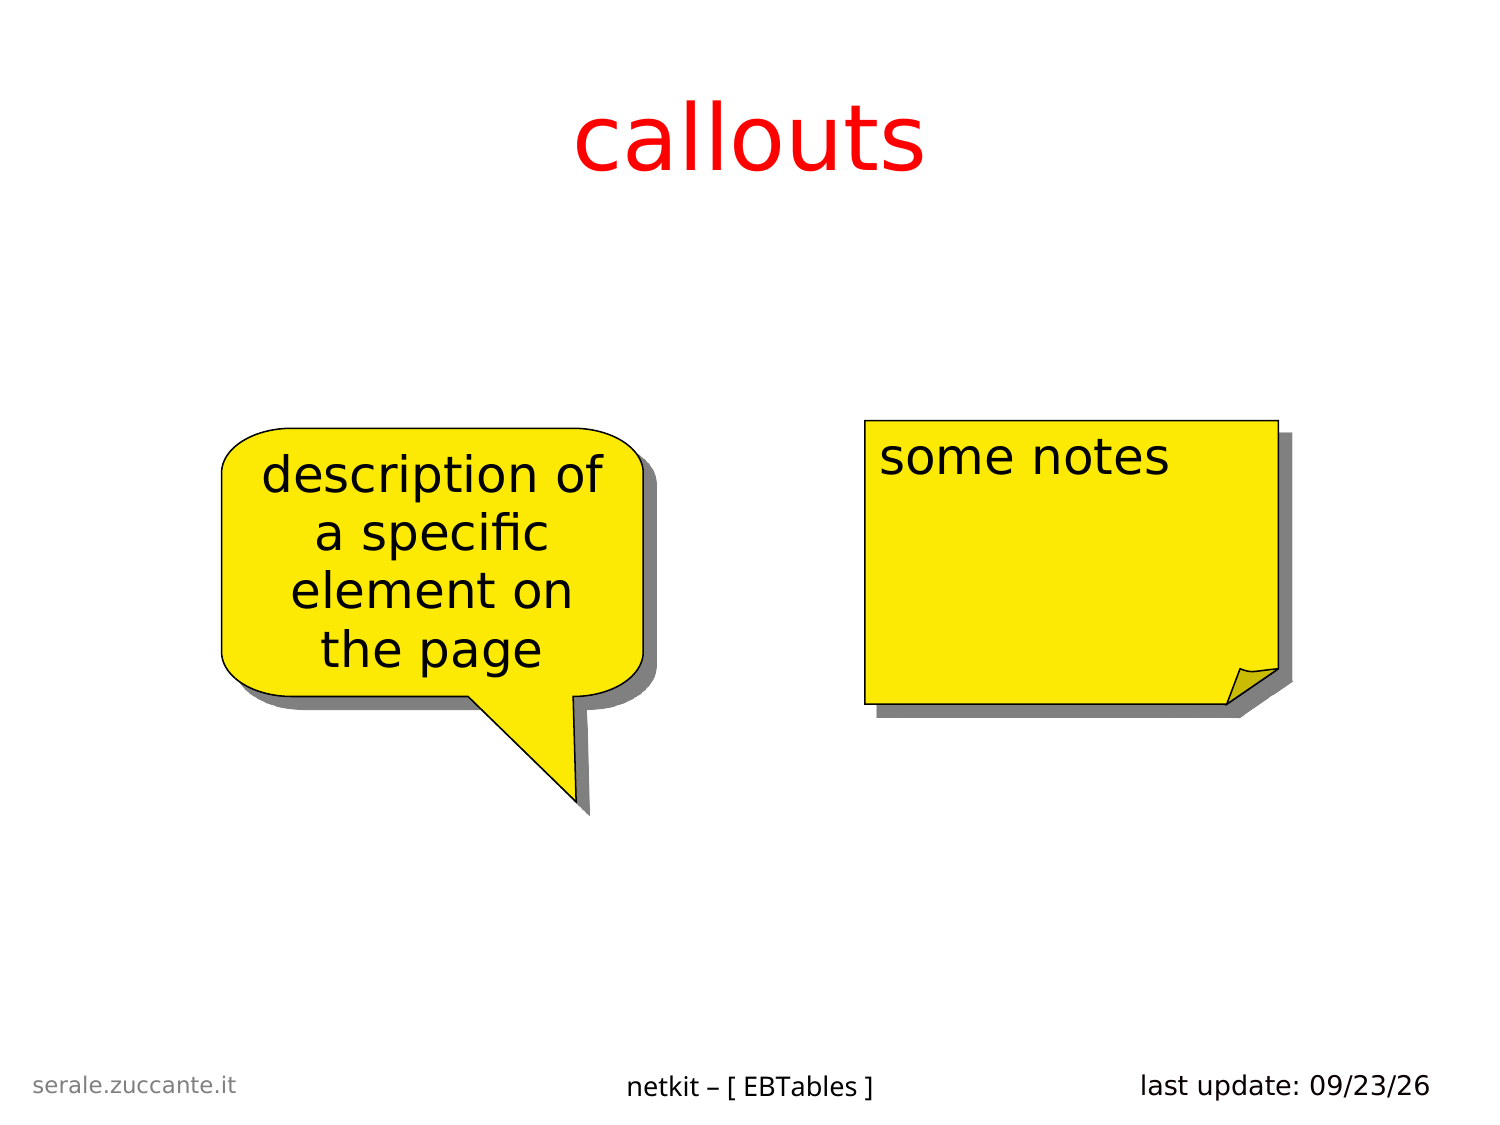

# callouts
some notes
description of a specific element on the page
EBTables